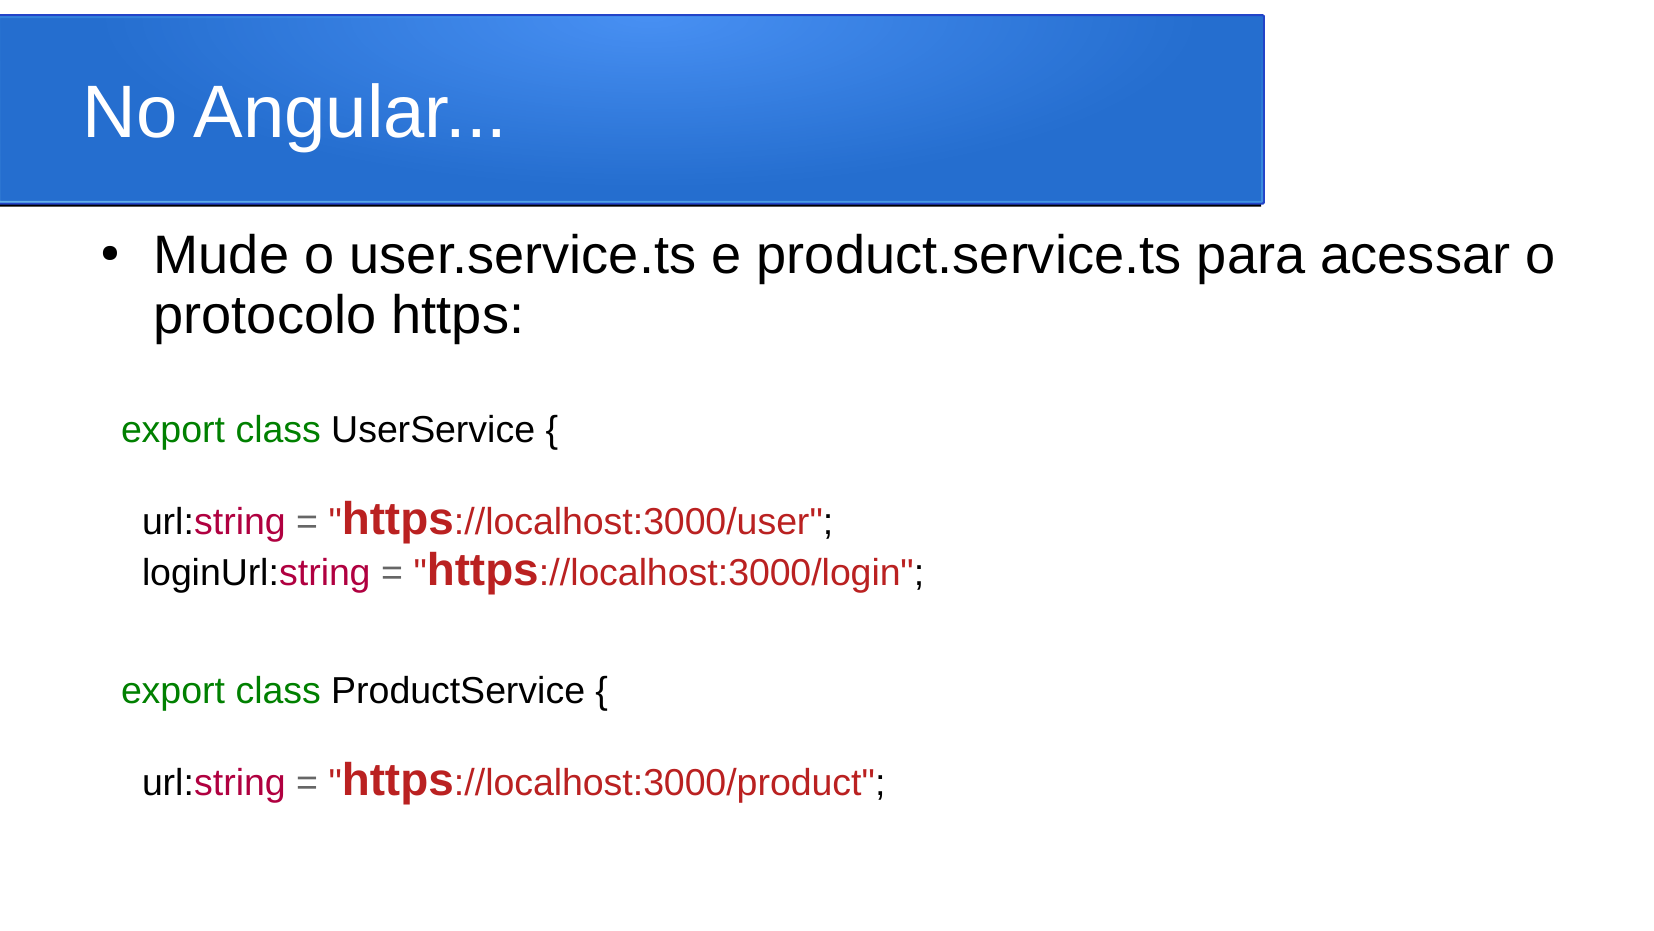

# No Angular...
Mude o user.service.ts e product.service.ts para acessar o protocolo https:
export class UserService {
 url:string = "https://localhost:3000/user";
 loginUrl:string = "https://localhost:3000/login";
export class ProductService {
 url:string = "https://localhost:3000/product";